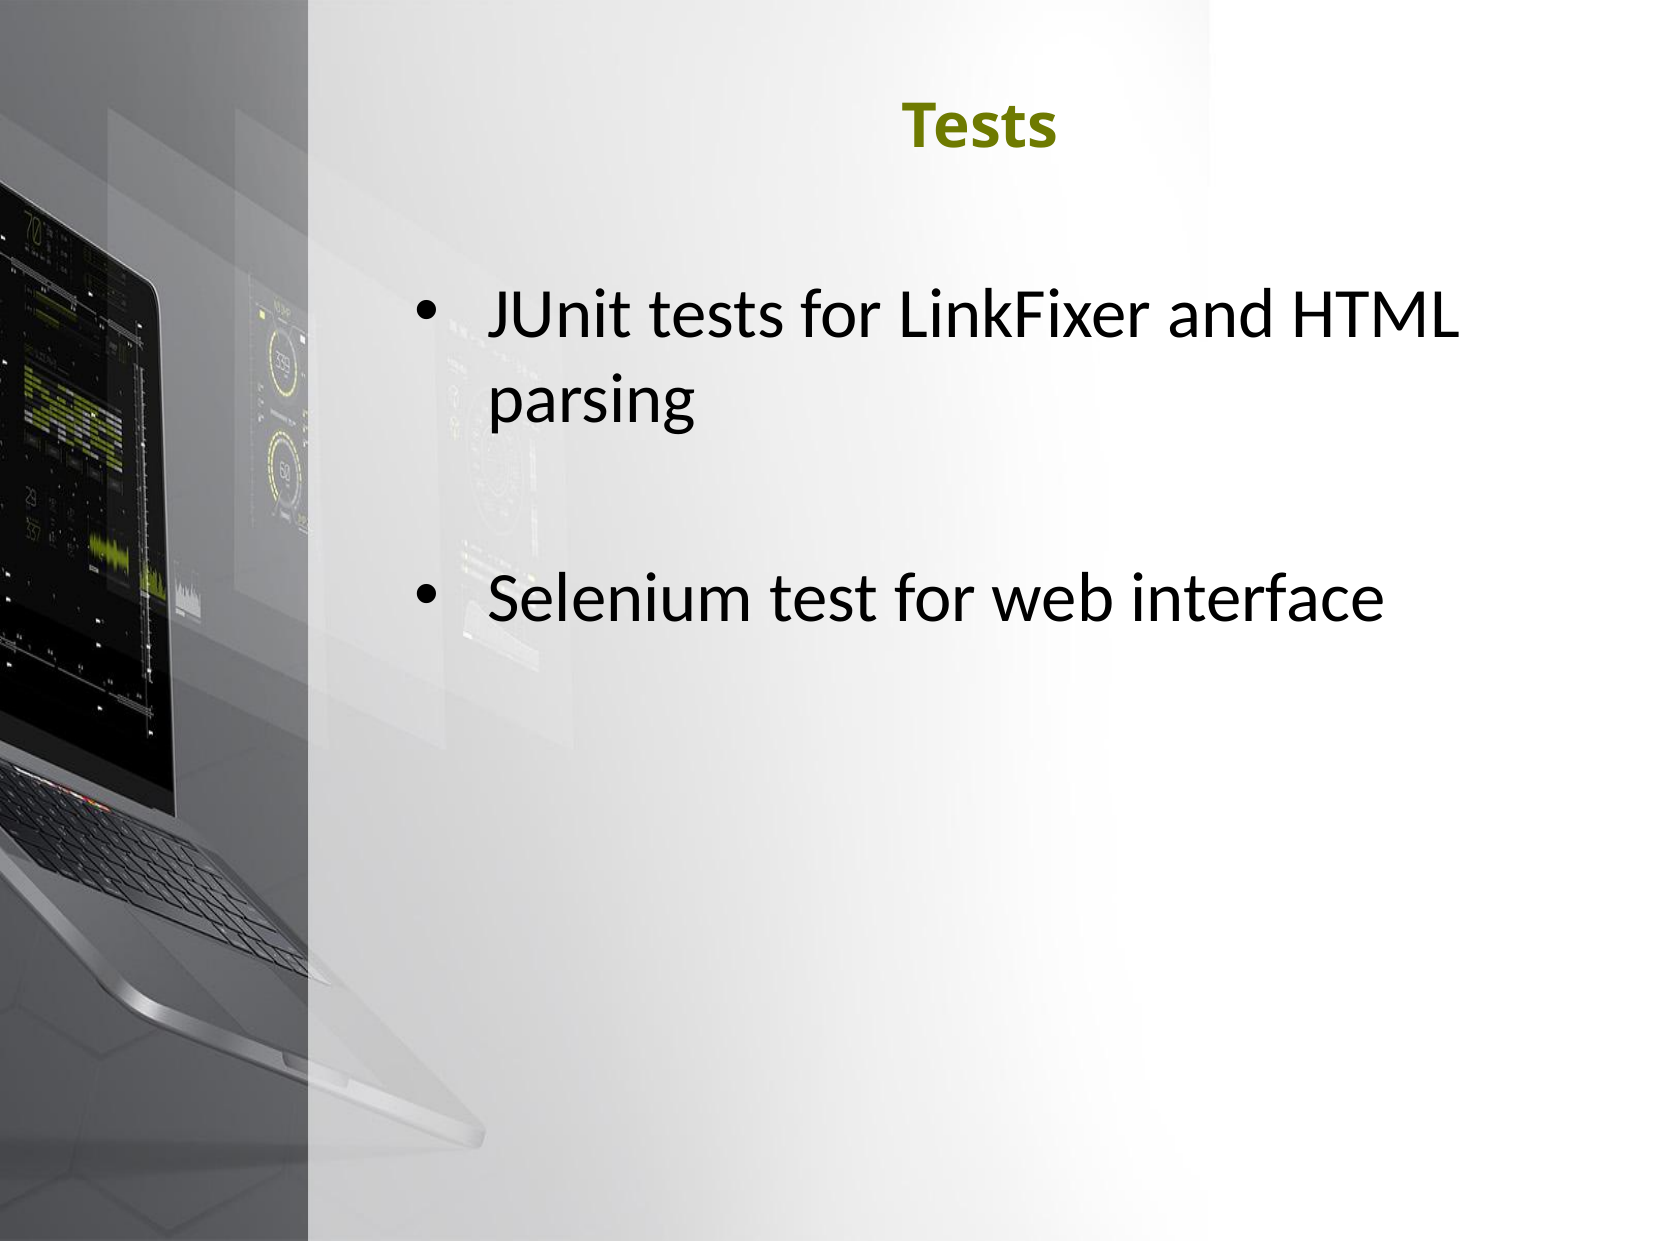

Tests
# JUnit tests for LinkFixer and HTML parsing
Selenium test for web interface